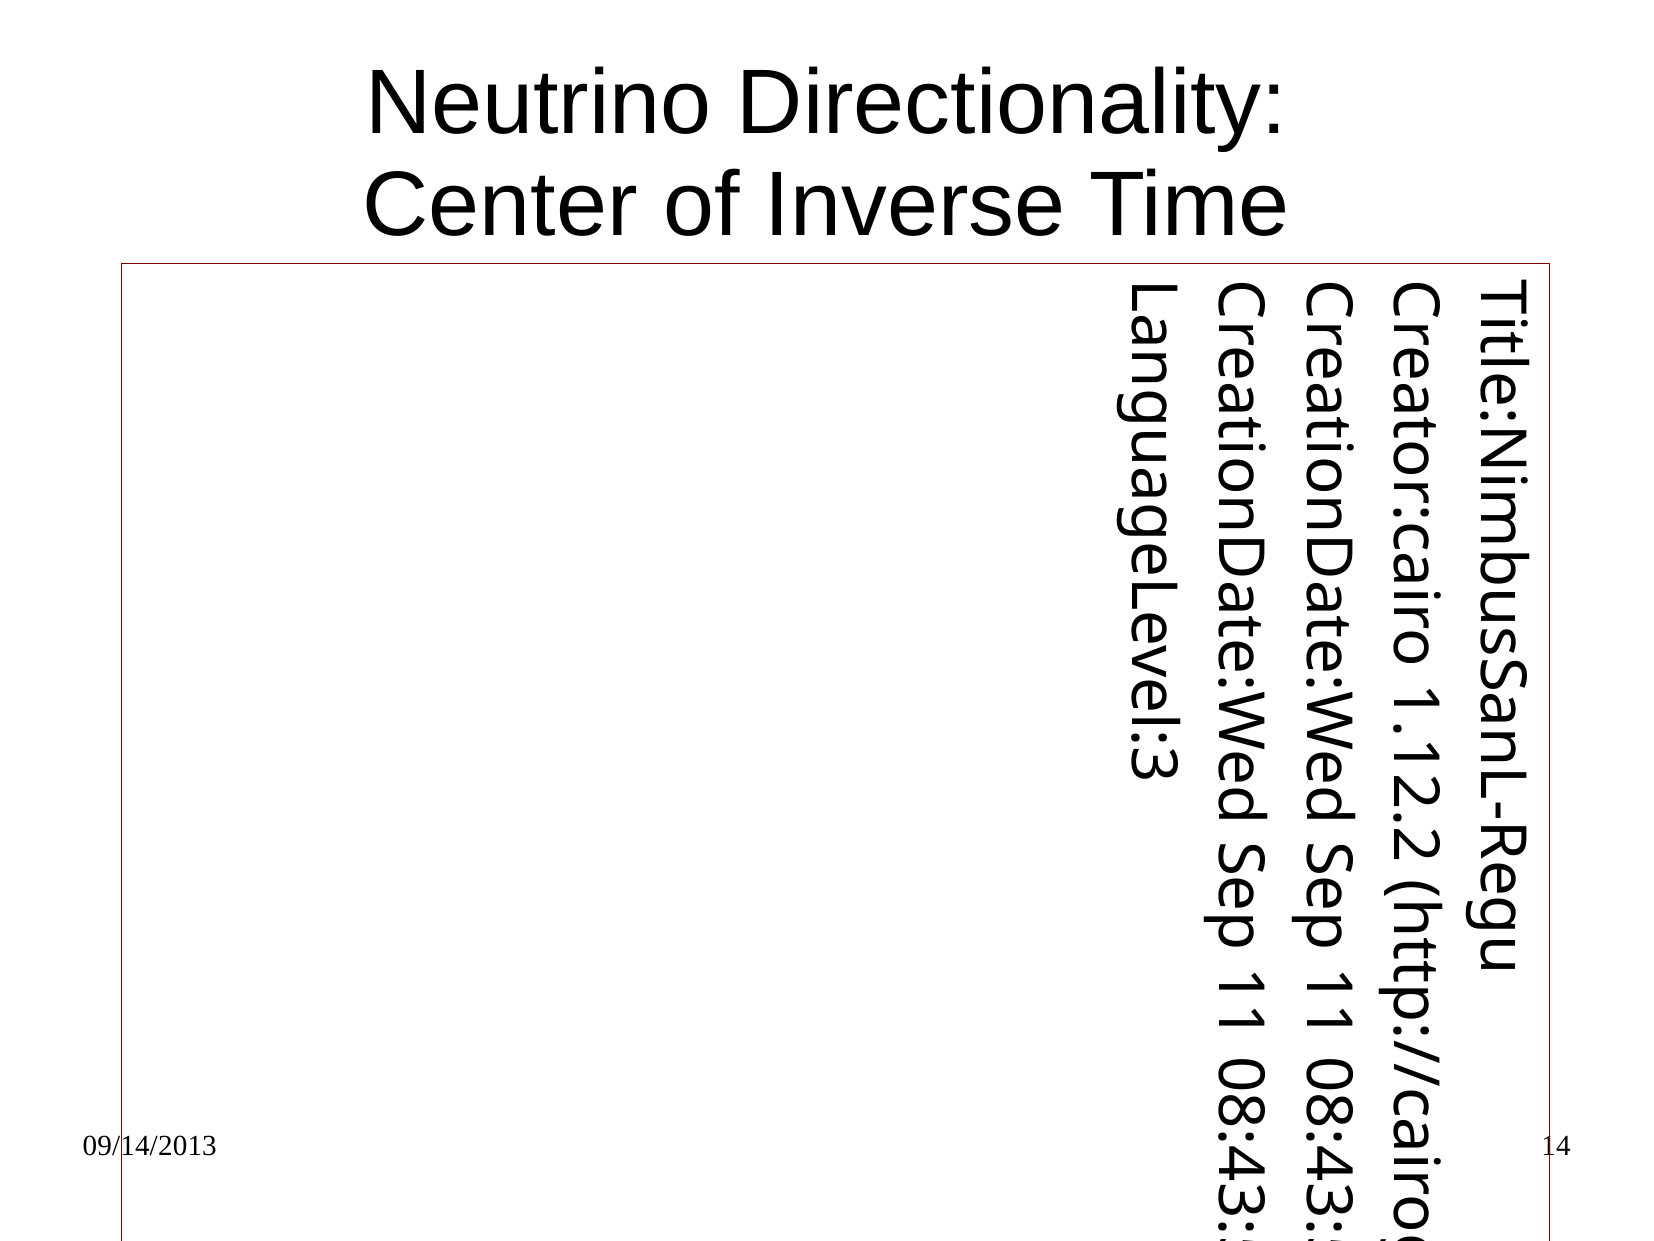

# Neutrino Directionality: Center of Inverse Time
09/14/2013
14